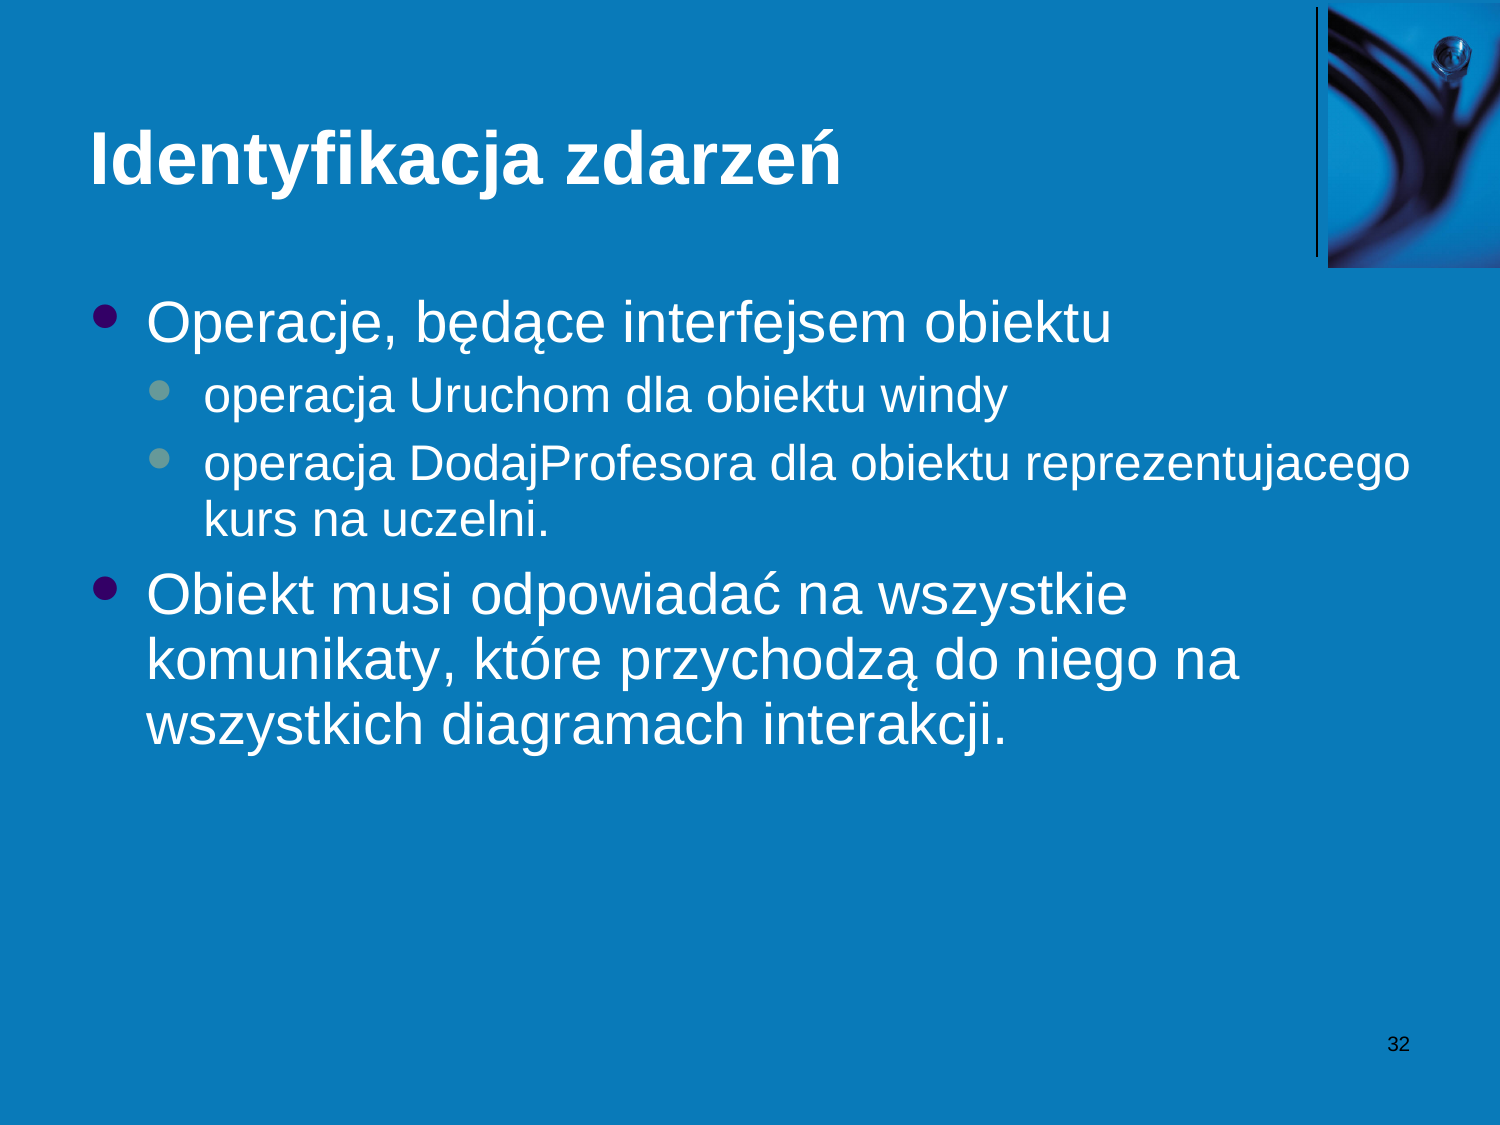

# Identyfikacja zdarzeń
Operacje, będące interfejsem obiektu
operacja Uruchom dla obiektu windy
operacja DodajProfesora dla obiektu reprezentujacego kurs na uczelni.
Obiekt musi odpowiadać na wszystkie komunikaty, które przychodzą do niego na wszystkich diagramach interakcji.
32